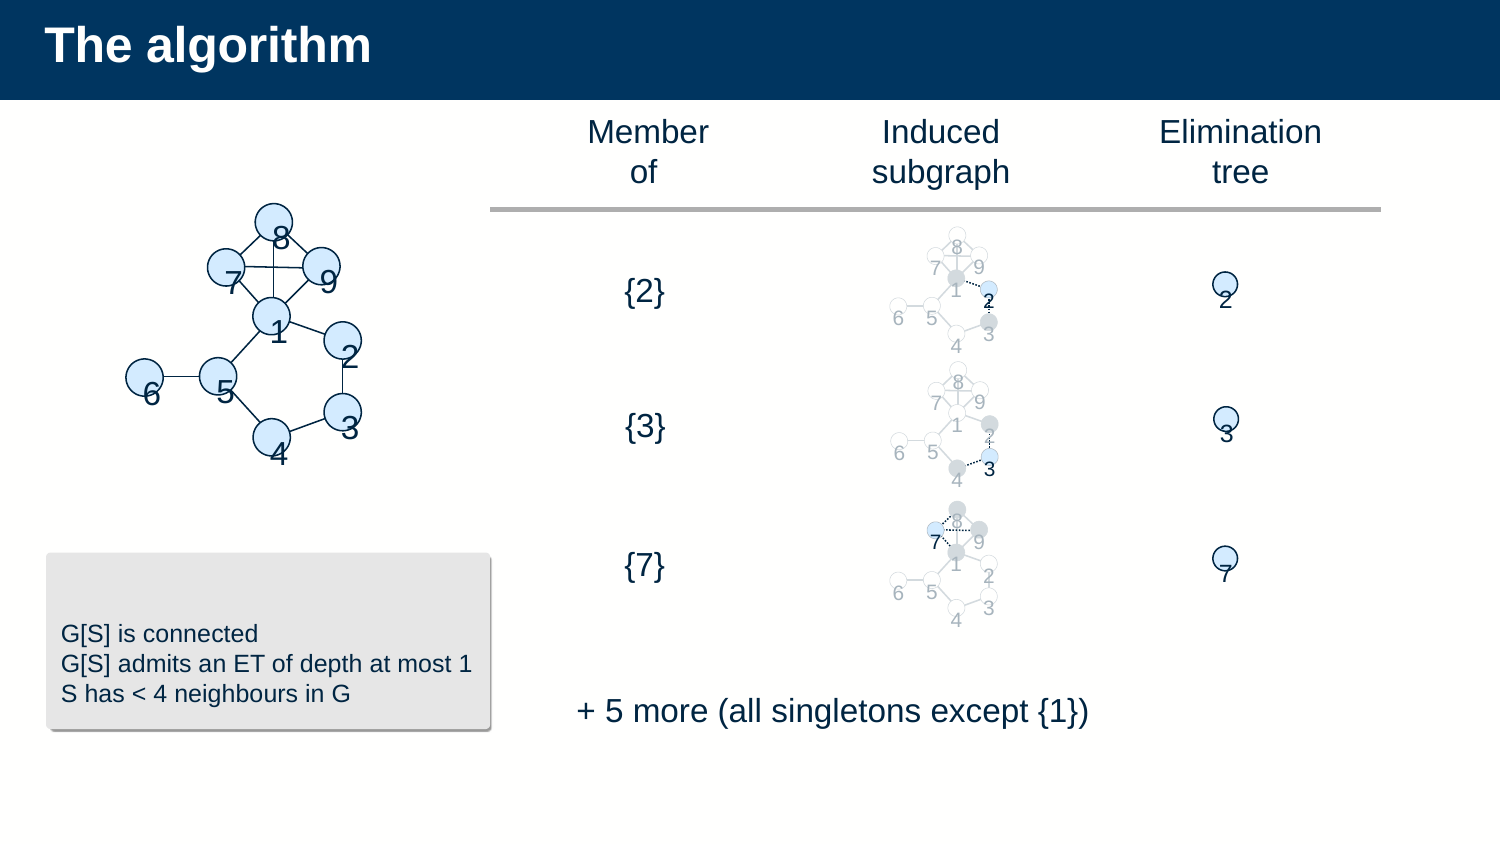

# The algorithm
Member of
Induced subgraph
Elimination tree
8
9
7
1
2
5
6
3
4
8
9
7
{2}
1
2
2
5
6
3
4
8
9
7
{3}
1
3
2
5
6
3
4
8
9
7
{7}
1
7
G[S] is connected
G[S] admits an ET of depth at most 1
S has < 4 neighbours in G
2
5
6
3
4
+ 5 more (all singletons except {1})